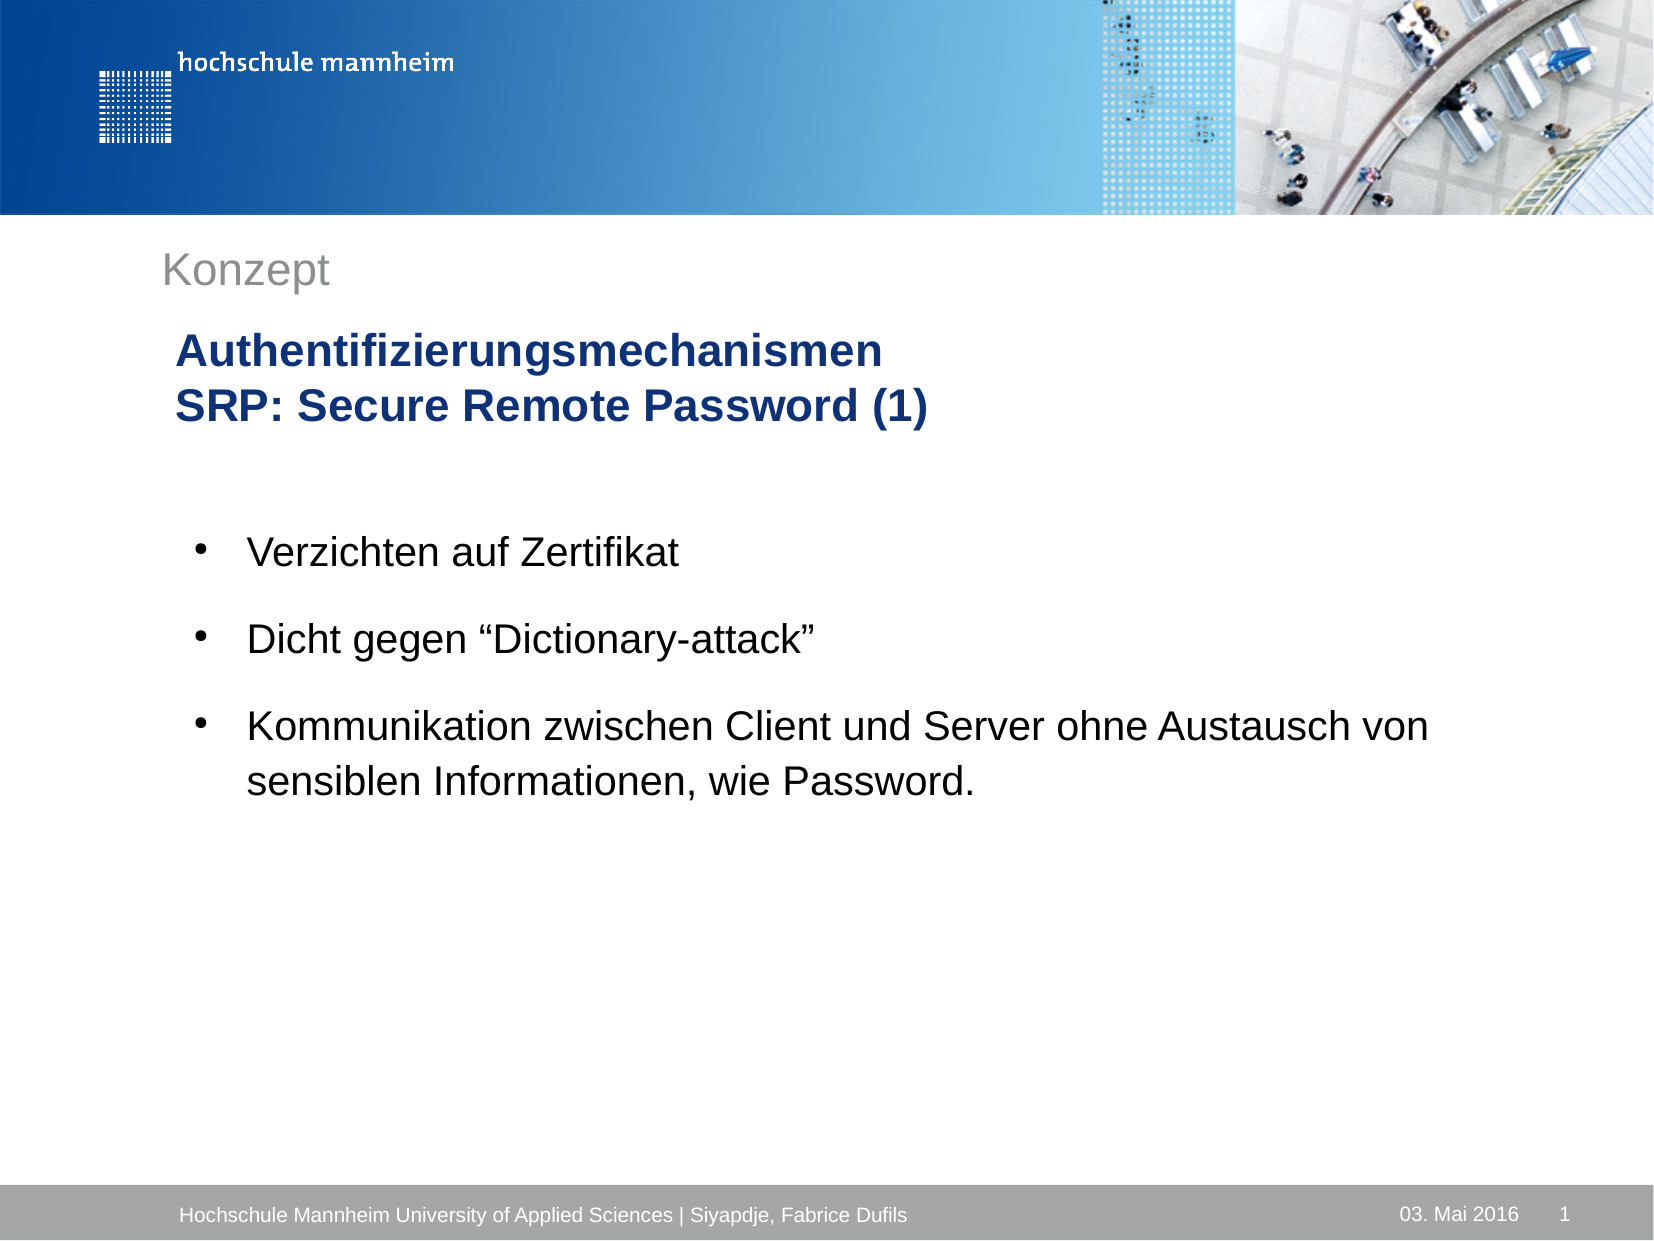

Konzept
# Authentifizierungsmechanismen SRP: Secure Remote Password (1)
Verzichten auf Zertifikat
Dicht gegen “Dictionary-attack”
Kommunikation zwischen Client und Server ohne Austausch von sensiblen Informationen, wie Password.
Hochschule Mannheim University of Applied Sciences | Siyapdje, Fabrice Dufils
03. Mai 2016 1